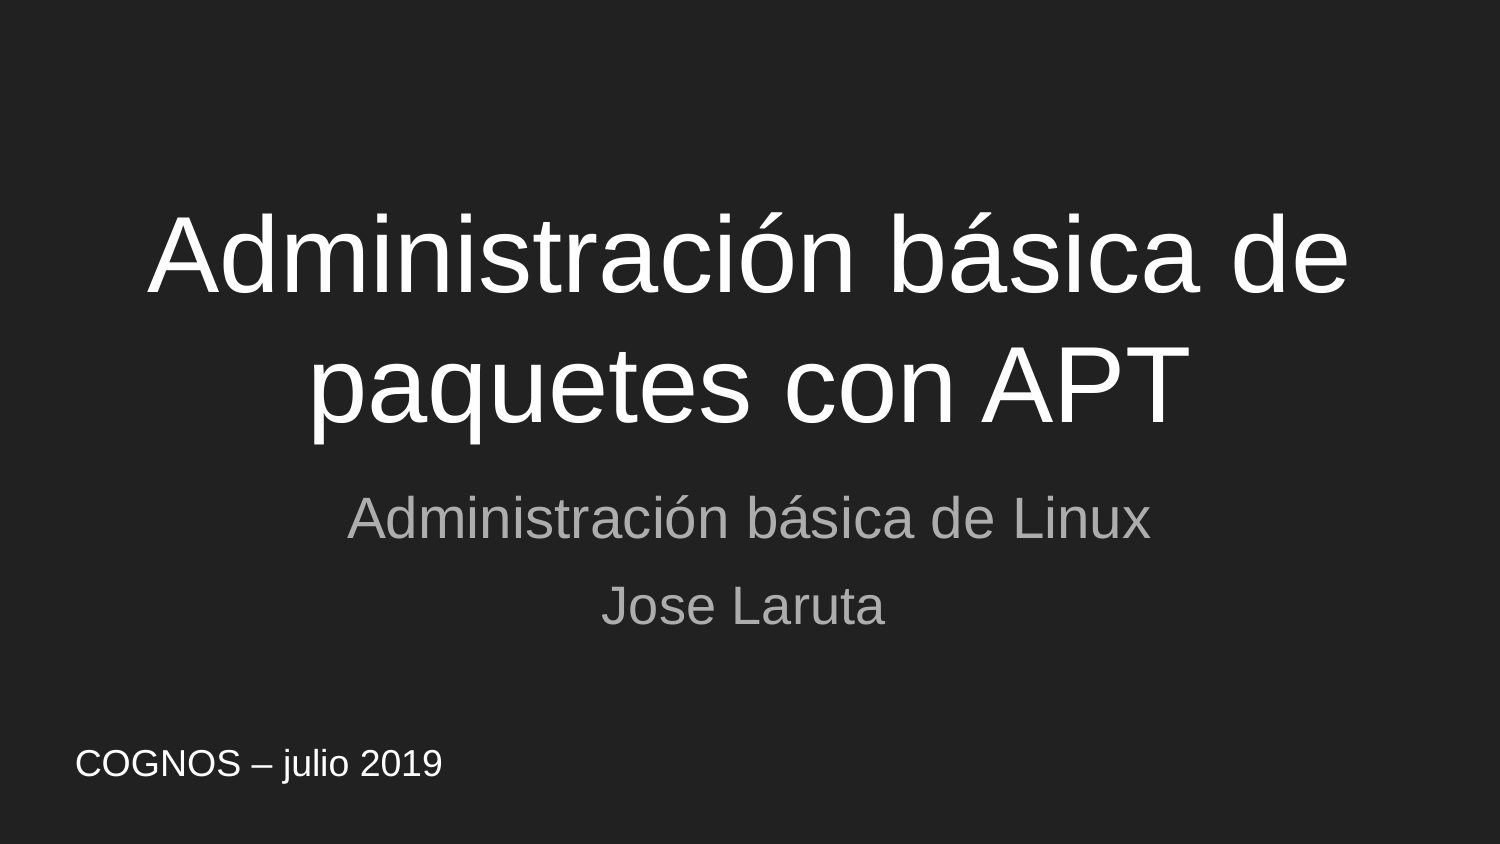

# Administración básica de paquetes con APT
Administración básica de Linux
Jose Laruta
COGNOS – julio 2019